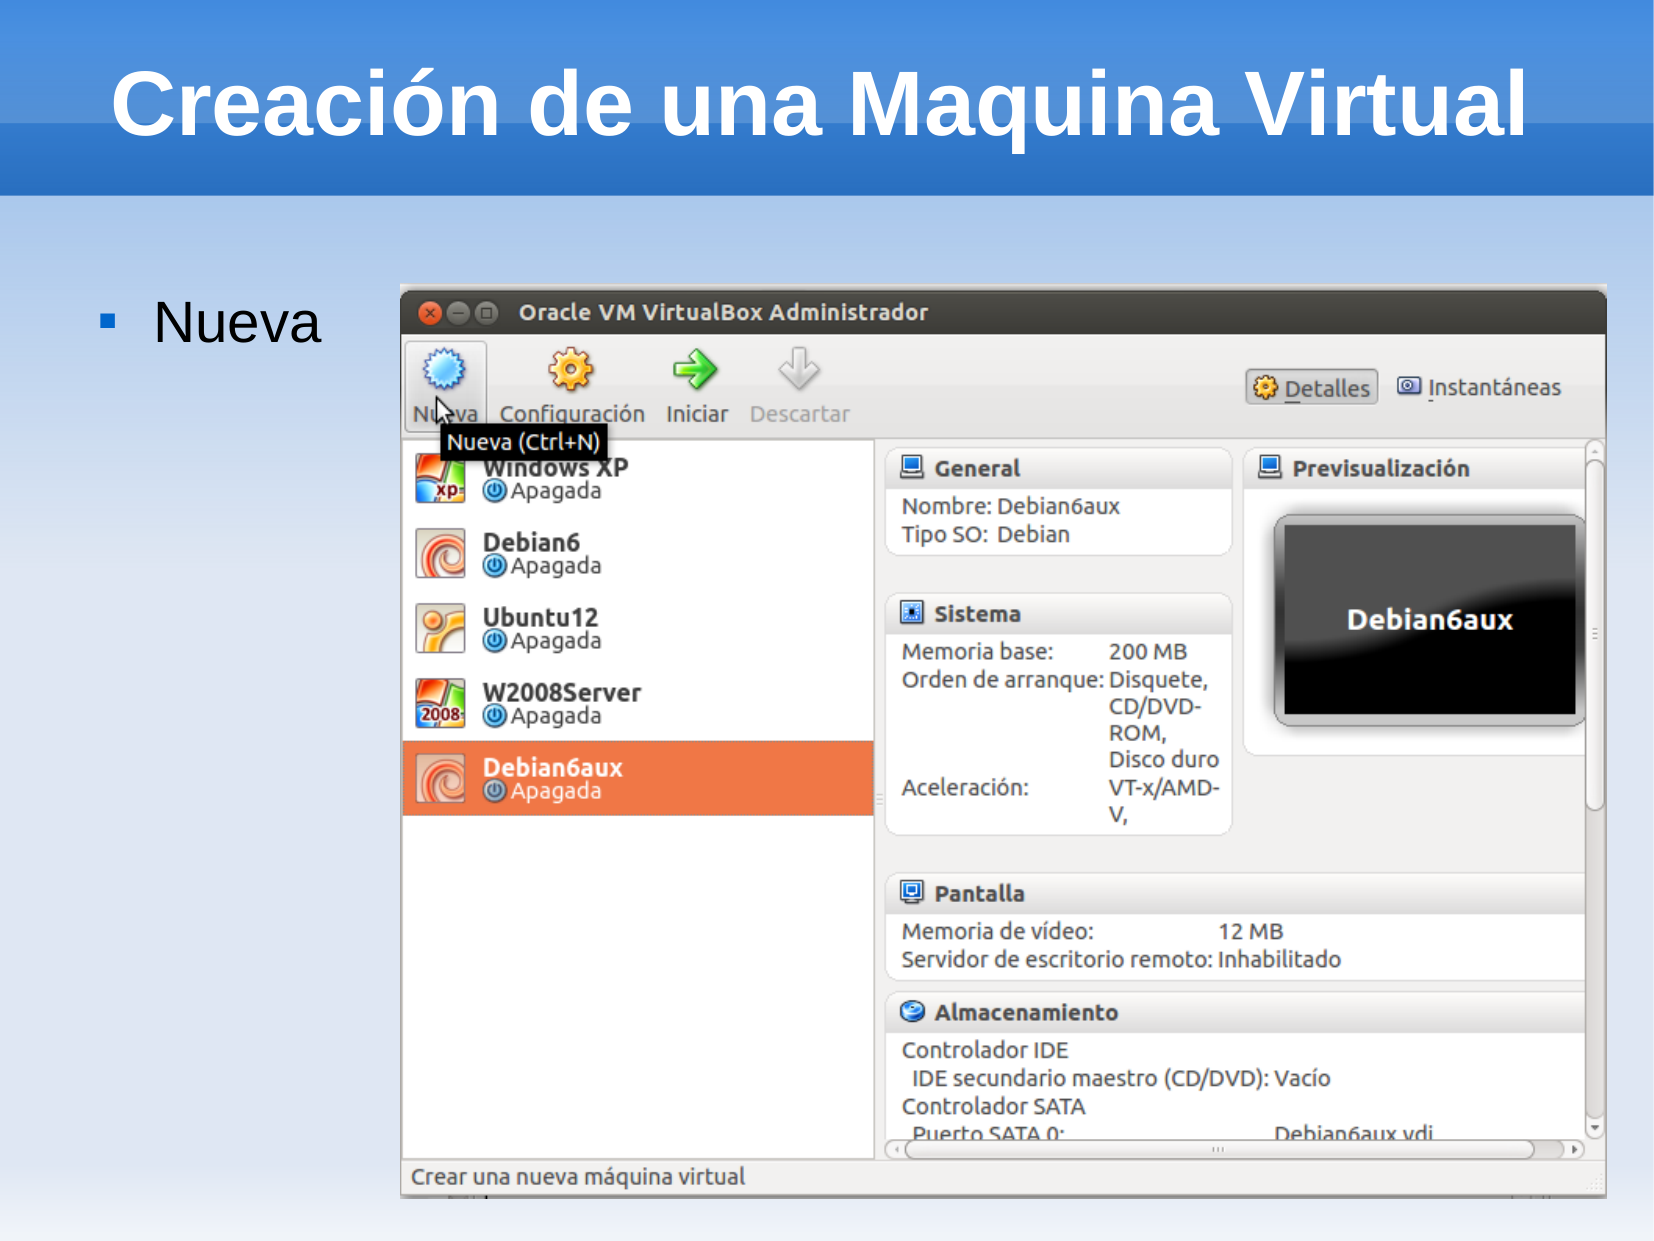

# Creación de una Maquina Virtual
Nueva